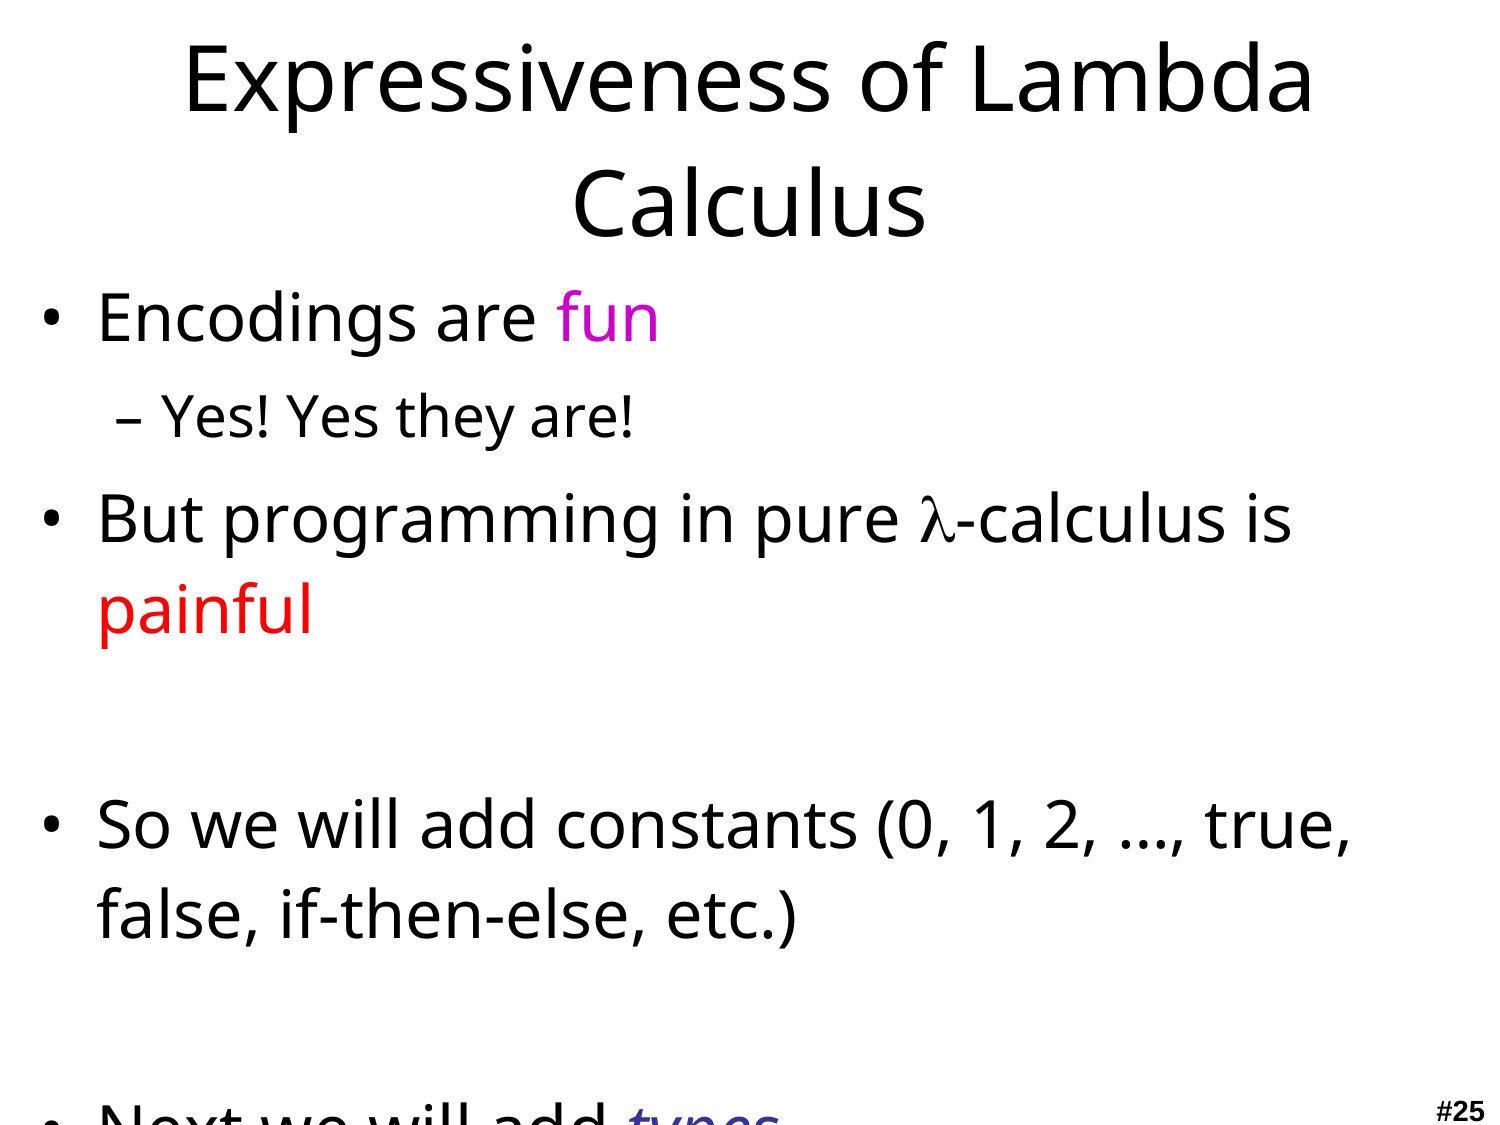

# Expressiveness of Lambda Calculus
Encodings are fun
Yes! Yes they are!
But programming in pure -calculus is painful
So we will add constants (0, 1, 2, …, true, false, if-then-else, etc.)
Next we will add types
25